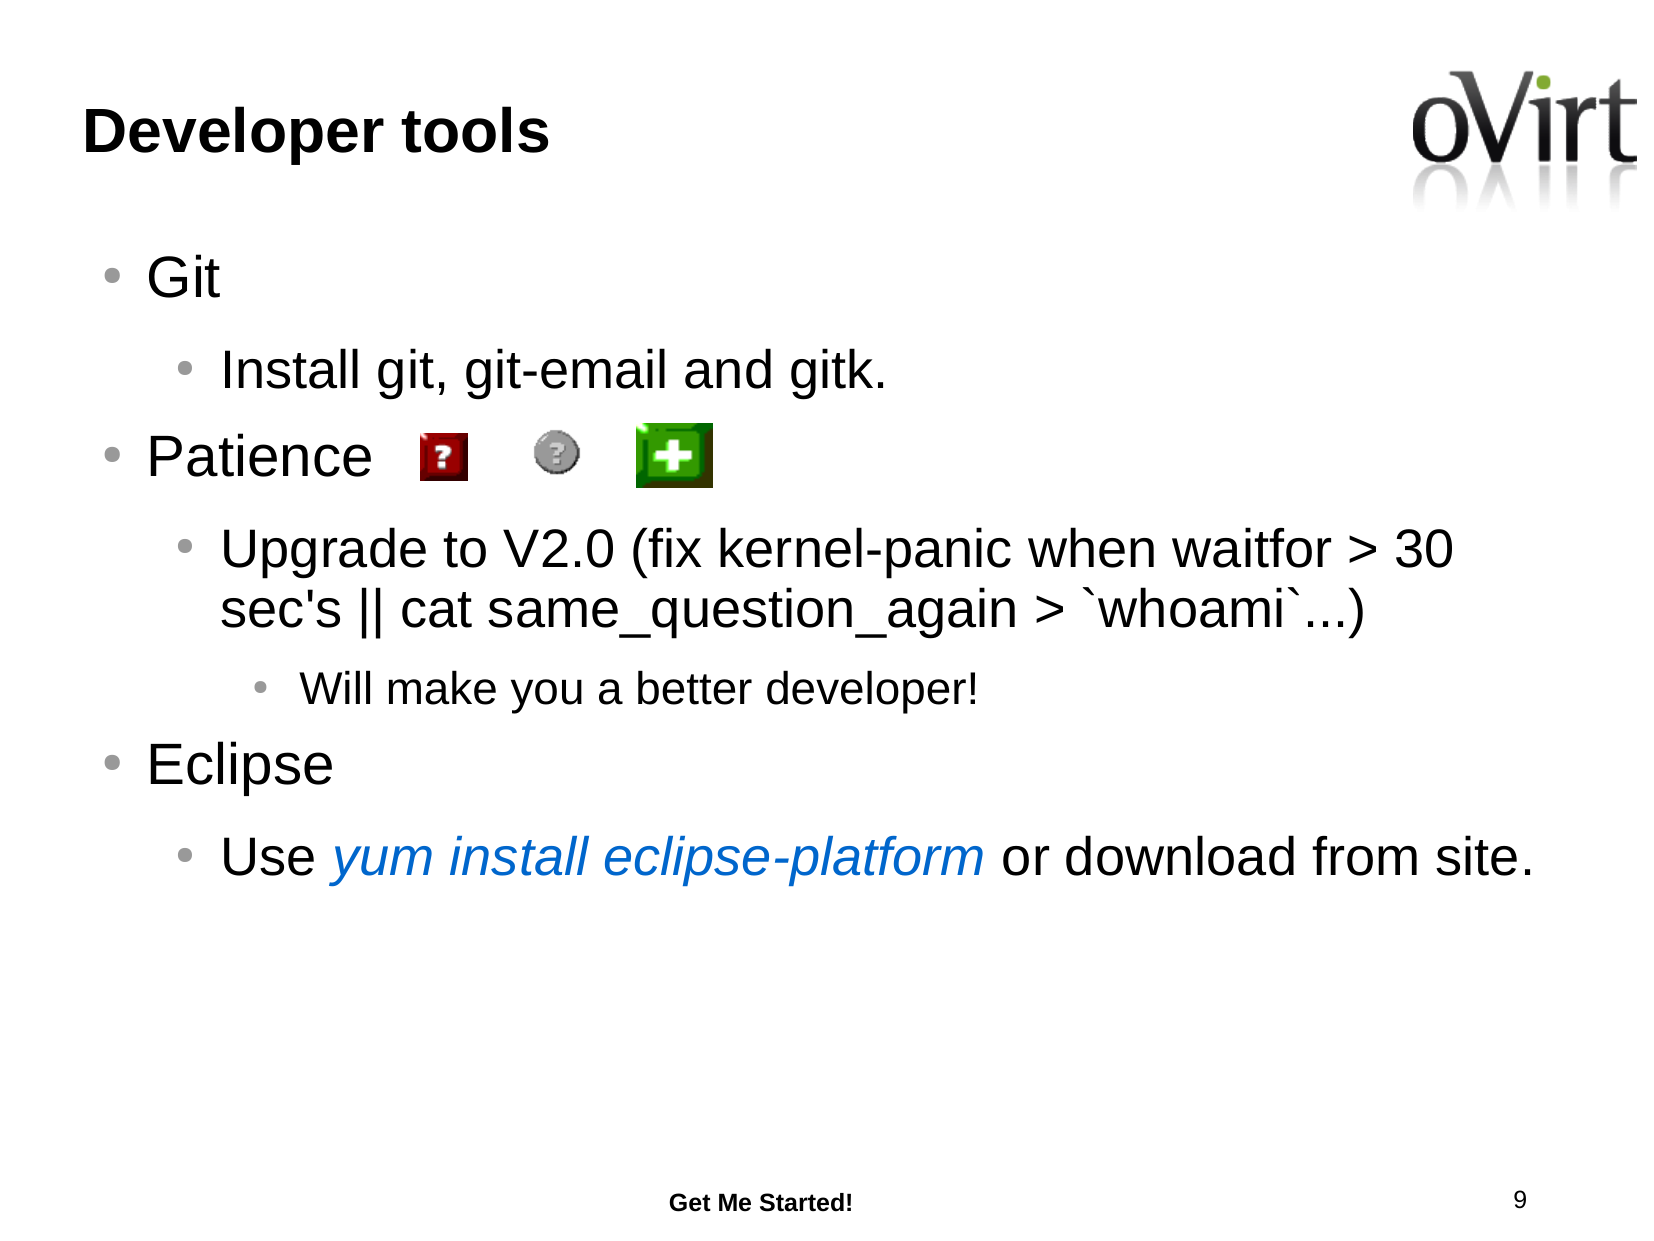

# Developer tools
Git
Install git, git-email and gitk.
Patience
Upgrade to V2.0 (fix kernel-panic when waitfor > 30 sec's || cat same_question_again > `whoami`...)
Will make you a better developer!
Eclipse
Use yum install eclipse-platform or download from site.